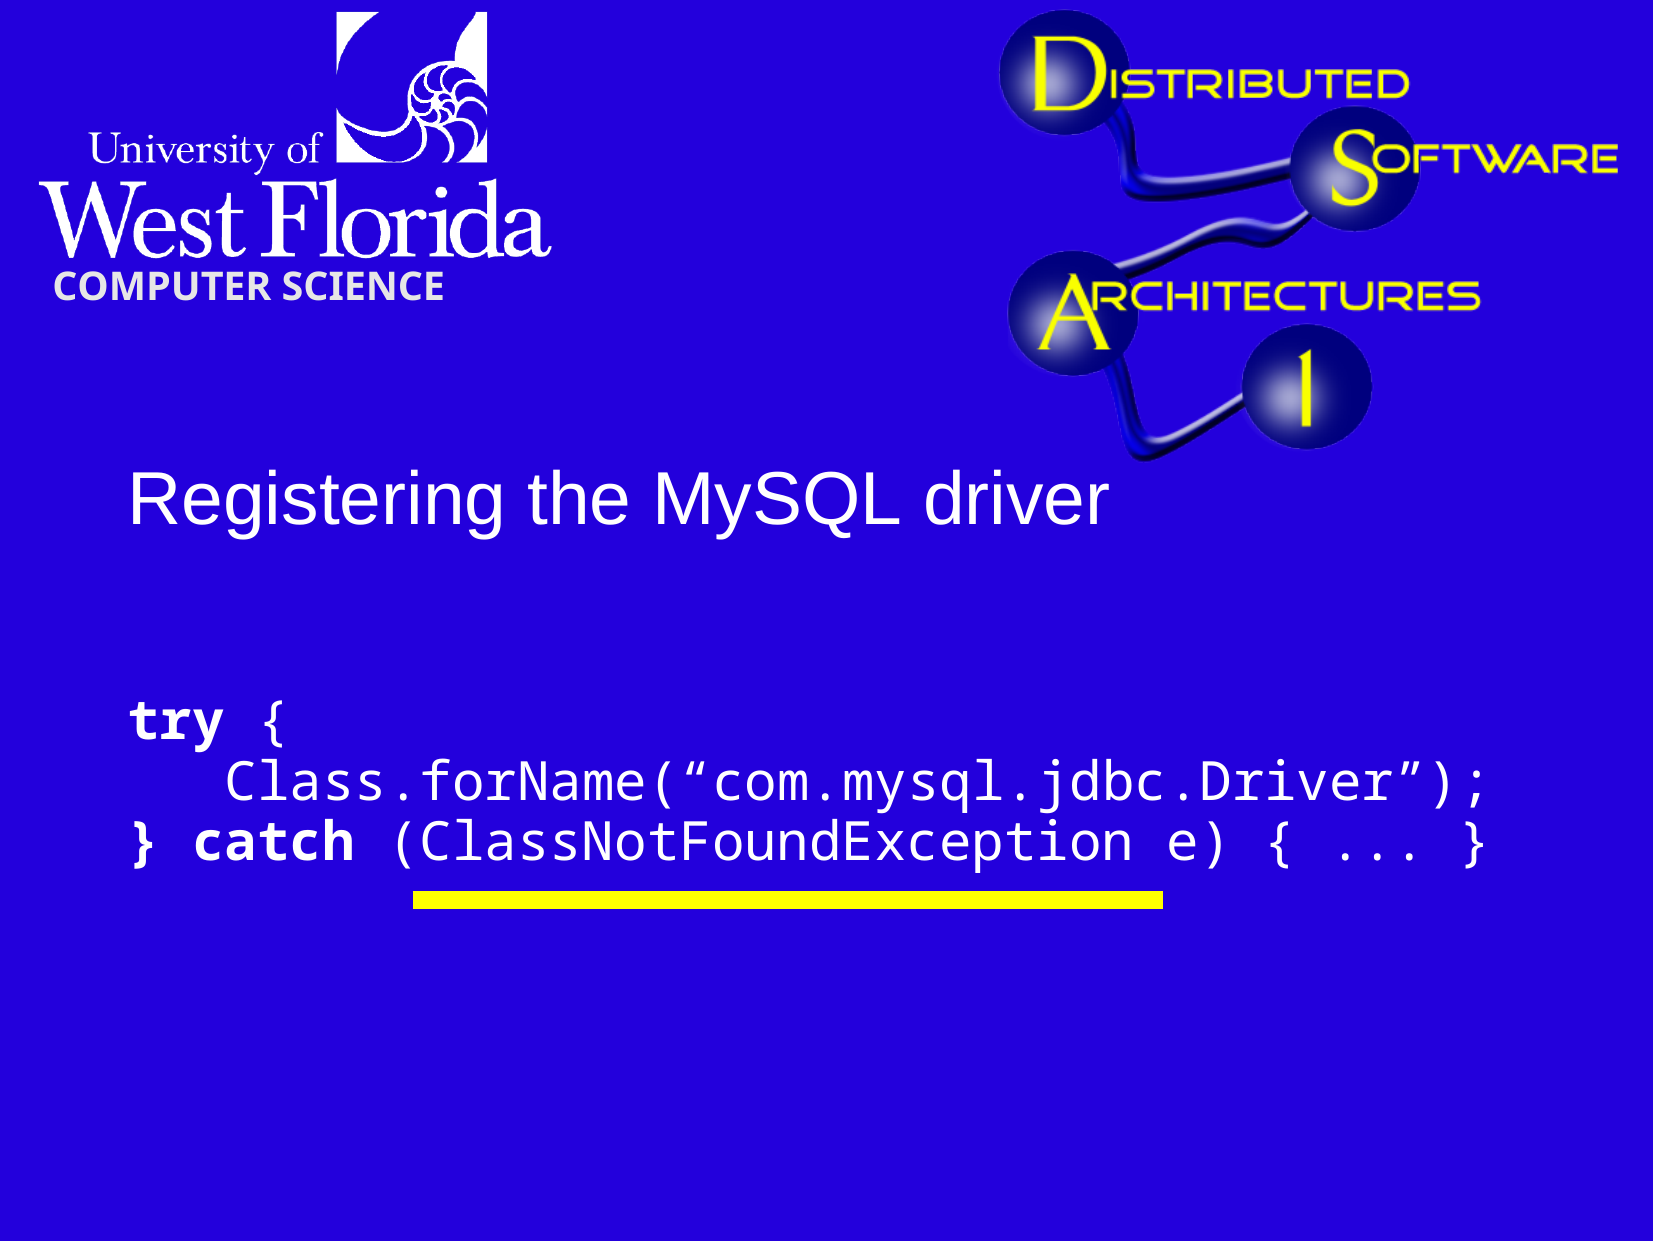

COMPUTER SCIENCE
Registering the MySQL driver
try {
 Class.forName(“com.mysql.jdbc.Driver”);
} catch (ClassNotFoundException e) { ... }